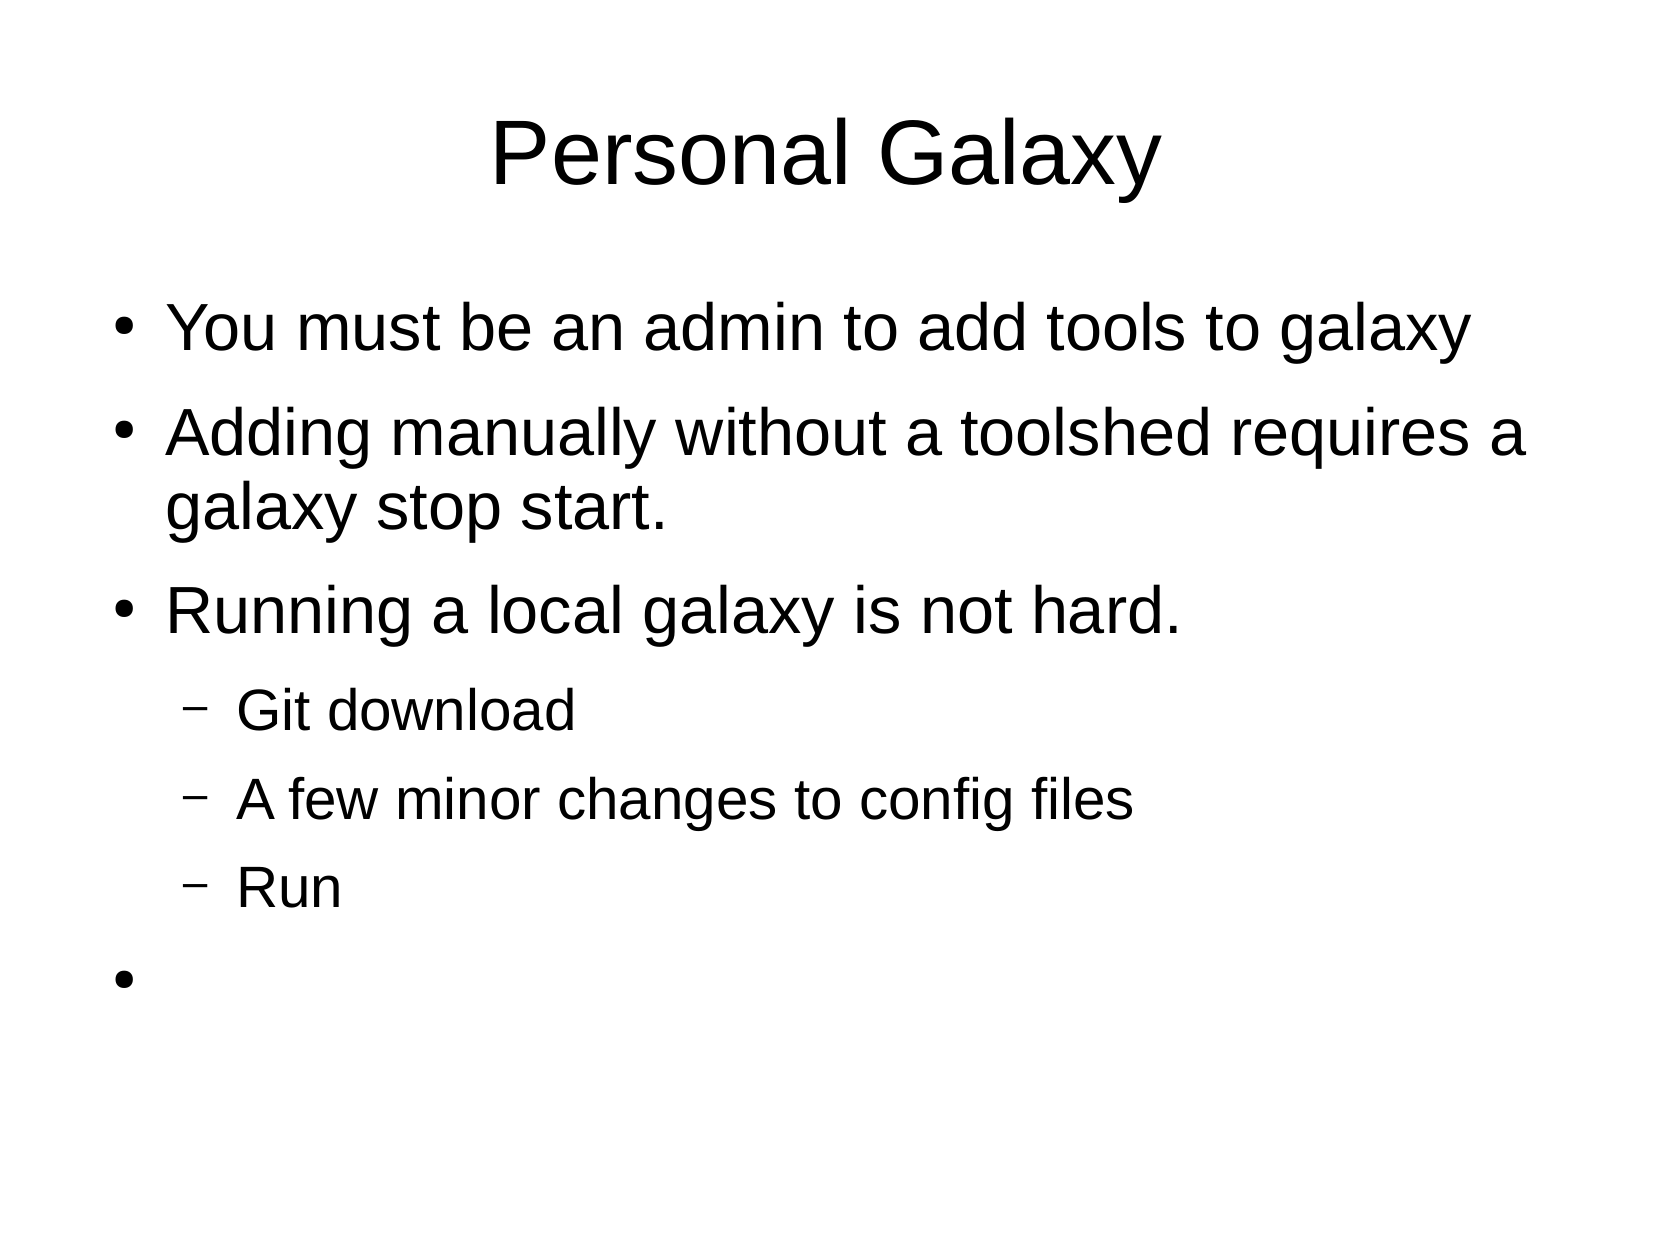

# Personal Galaxy
You must be an admin to add tools to galaxy
Adding manually without a toolshed requires a galaxy stop start.
Running a local galaxy is not hard.
Git download
A few minor changes to config files
Run